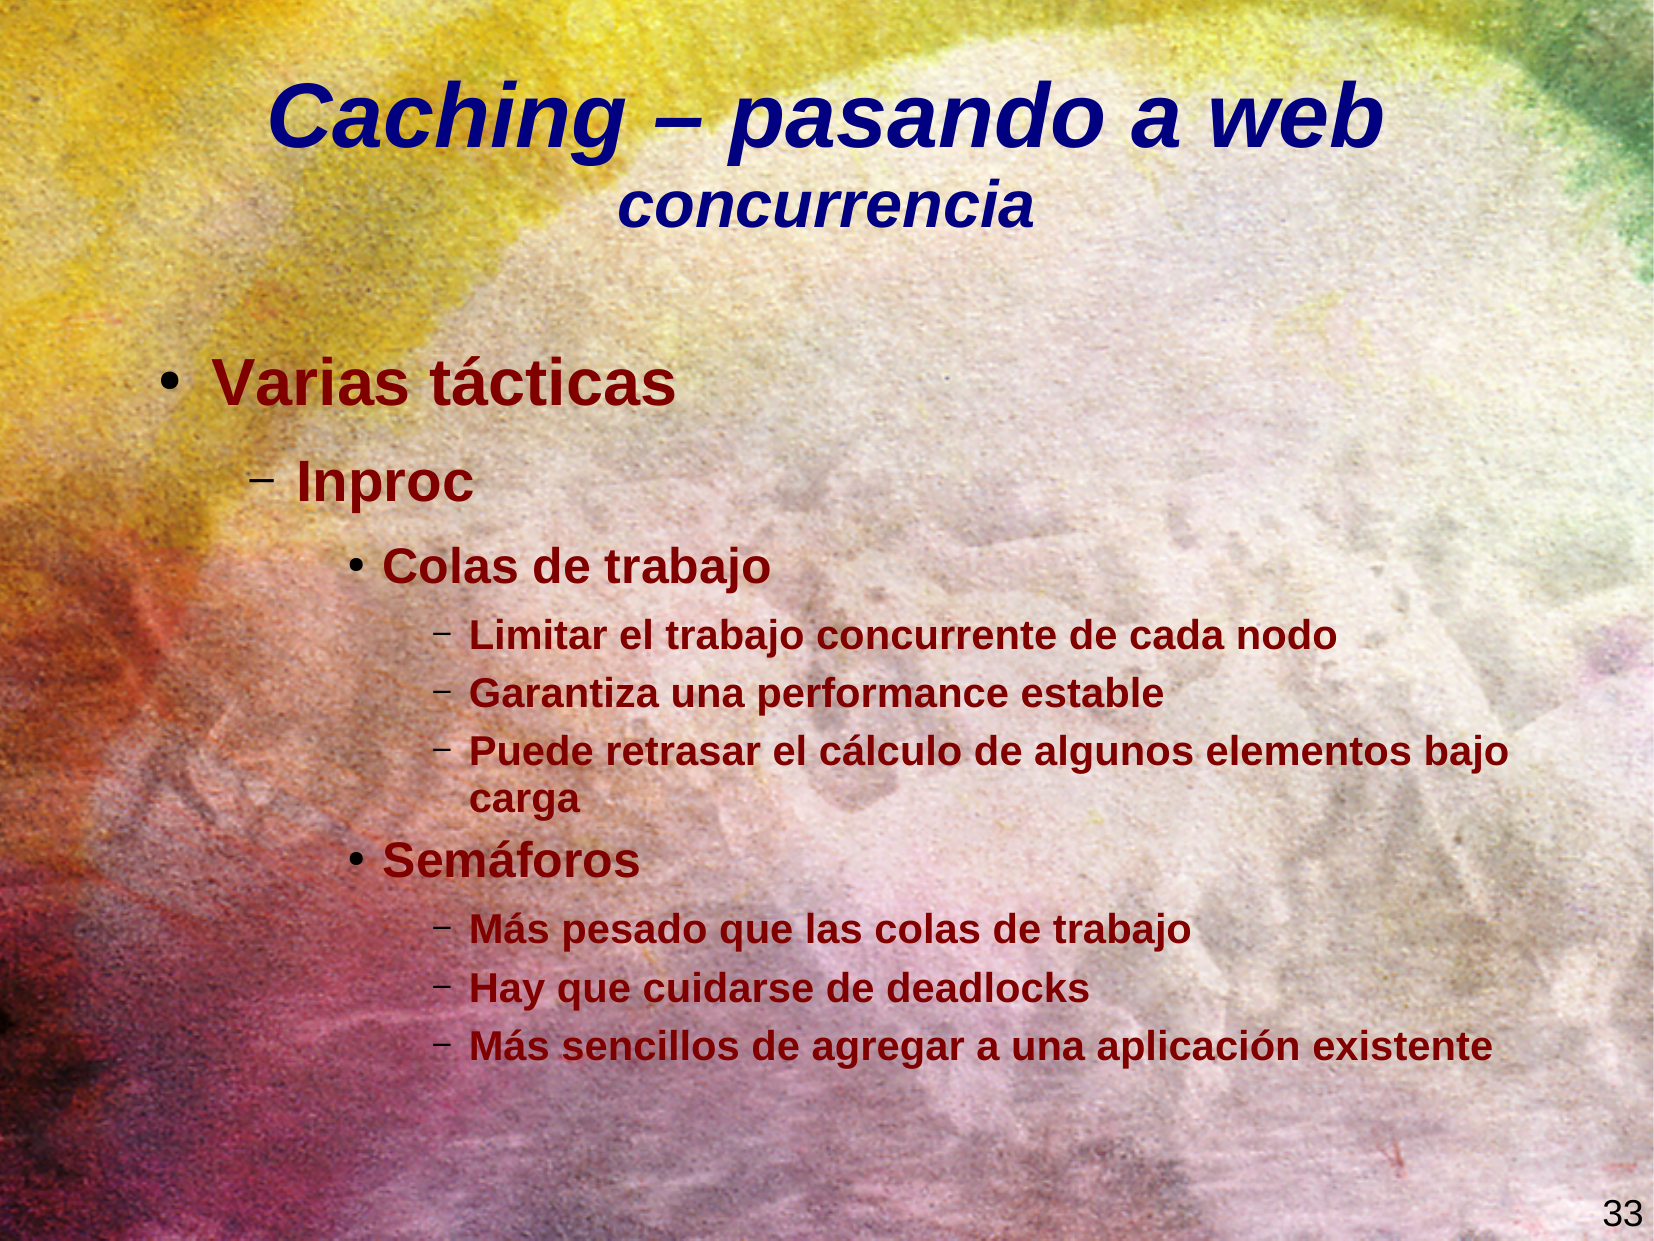

# Caching – pasando a web concurrencia
Varias tácticas
Inproc
Colas de trabajo
Limitar el trabajo concurrente de cada nodo
Garantiza una performance estable
Puede retrasar el cálculo de algunos elementos bajo carga
Semáforos
Más pesado que las colas de trabajo
Hay que cuidarse de deadlocks
Más sencillos de agregar a una aplicación existente
33